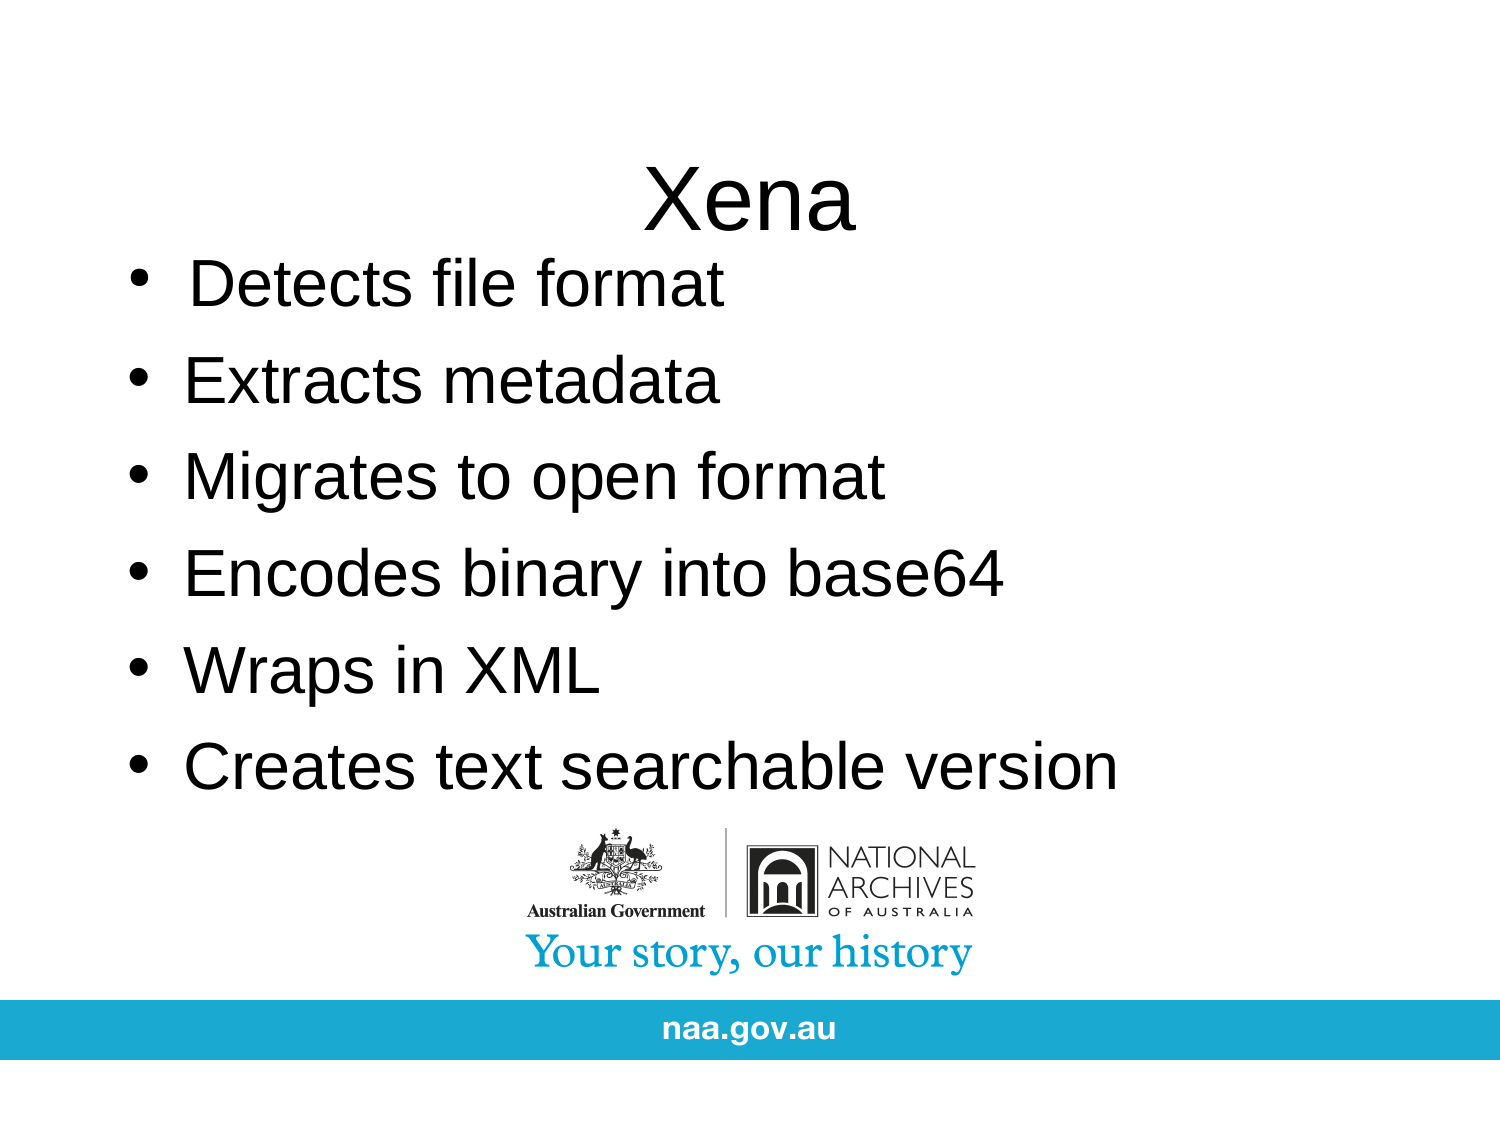

# Xena
 Detects file format
Extracts metadata
Migrates to open format
Encodes binary into base64
Wraps in XML
Creates text searchable version